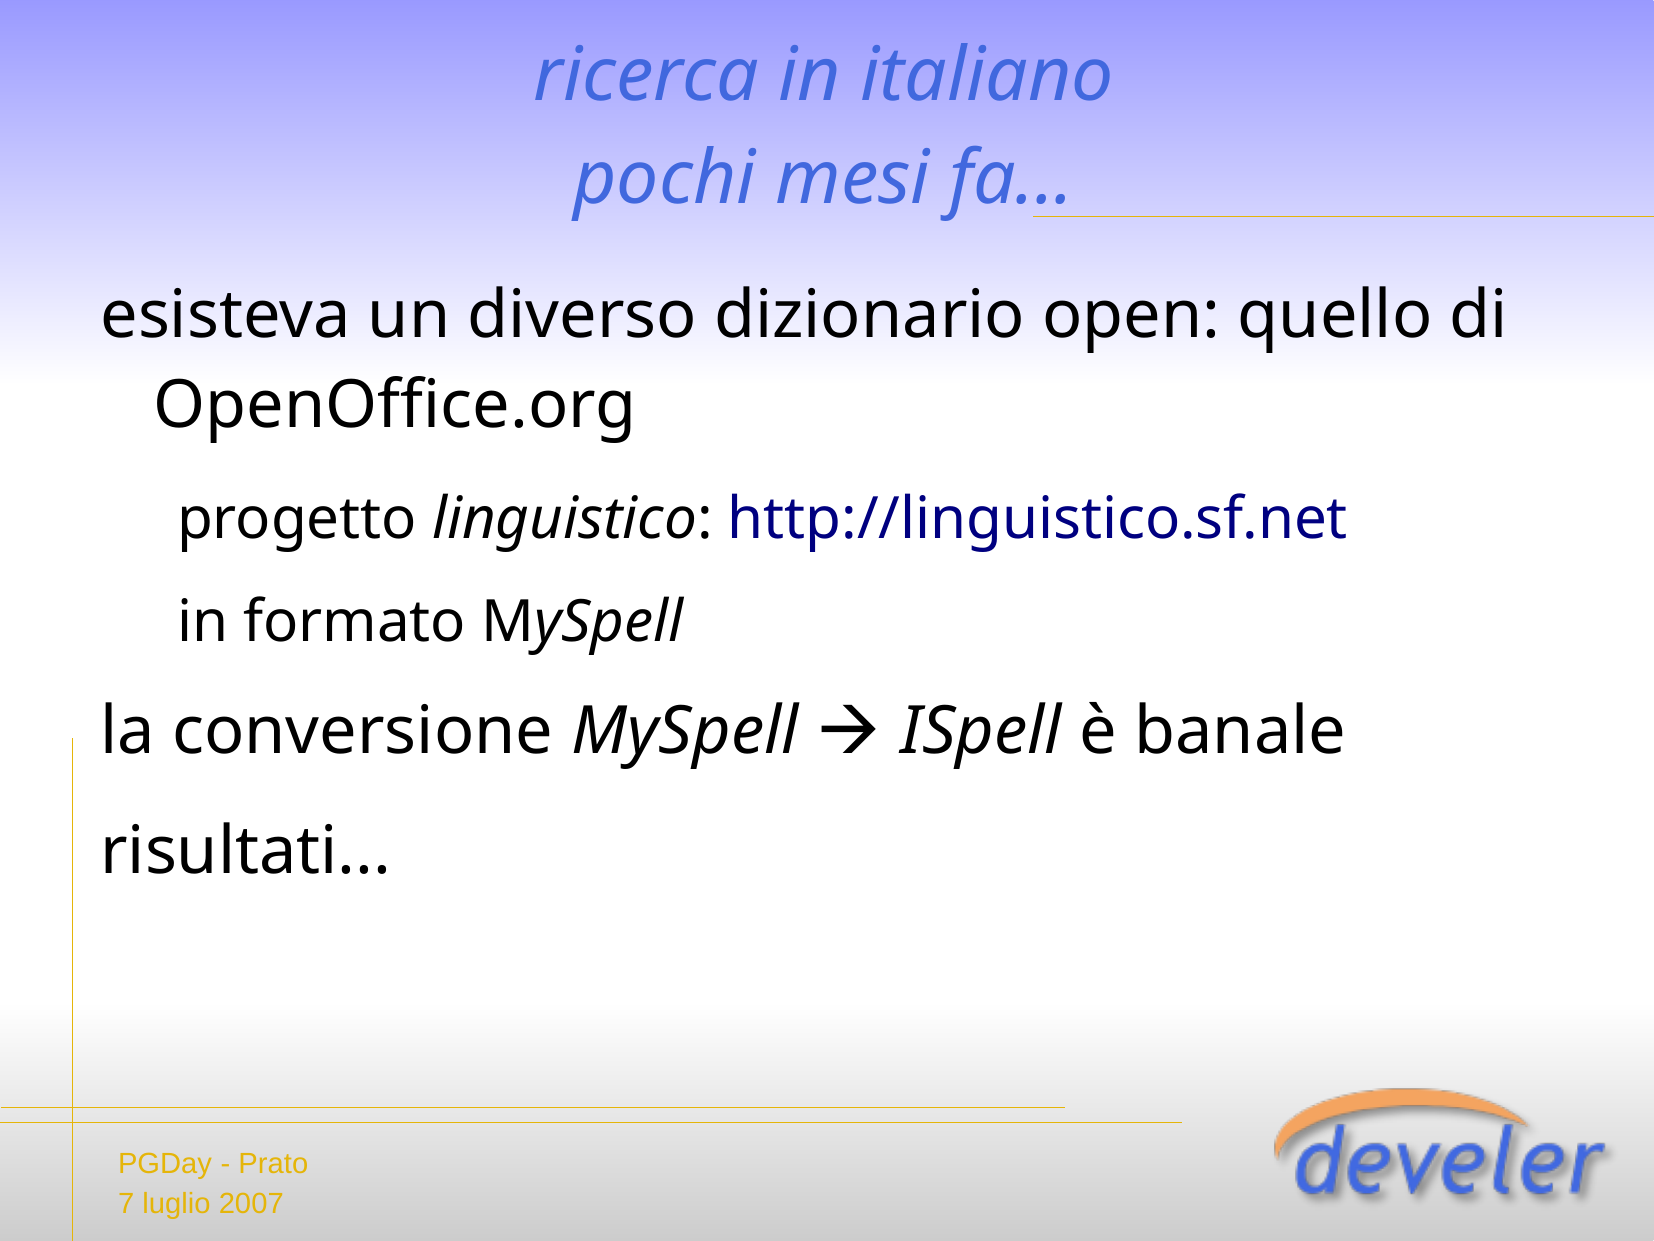

# ricerca in italiano pochi mesi fa...
esisteva un diverso dizionario open: quello di OpenOffice.org
progetto linguistico: http://linguistico.sf.net
in formato MySpell
la conversione MySpell  ISpell è banale
risultati...
PGDay - Prato
7 luglio 2007